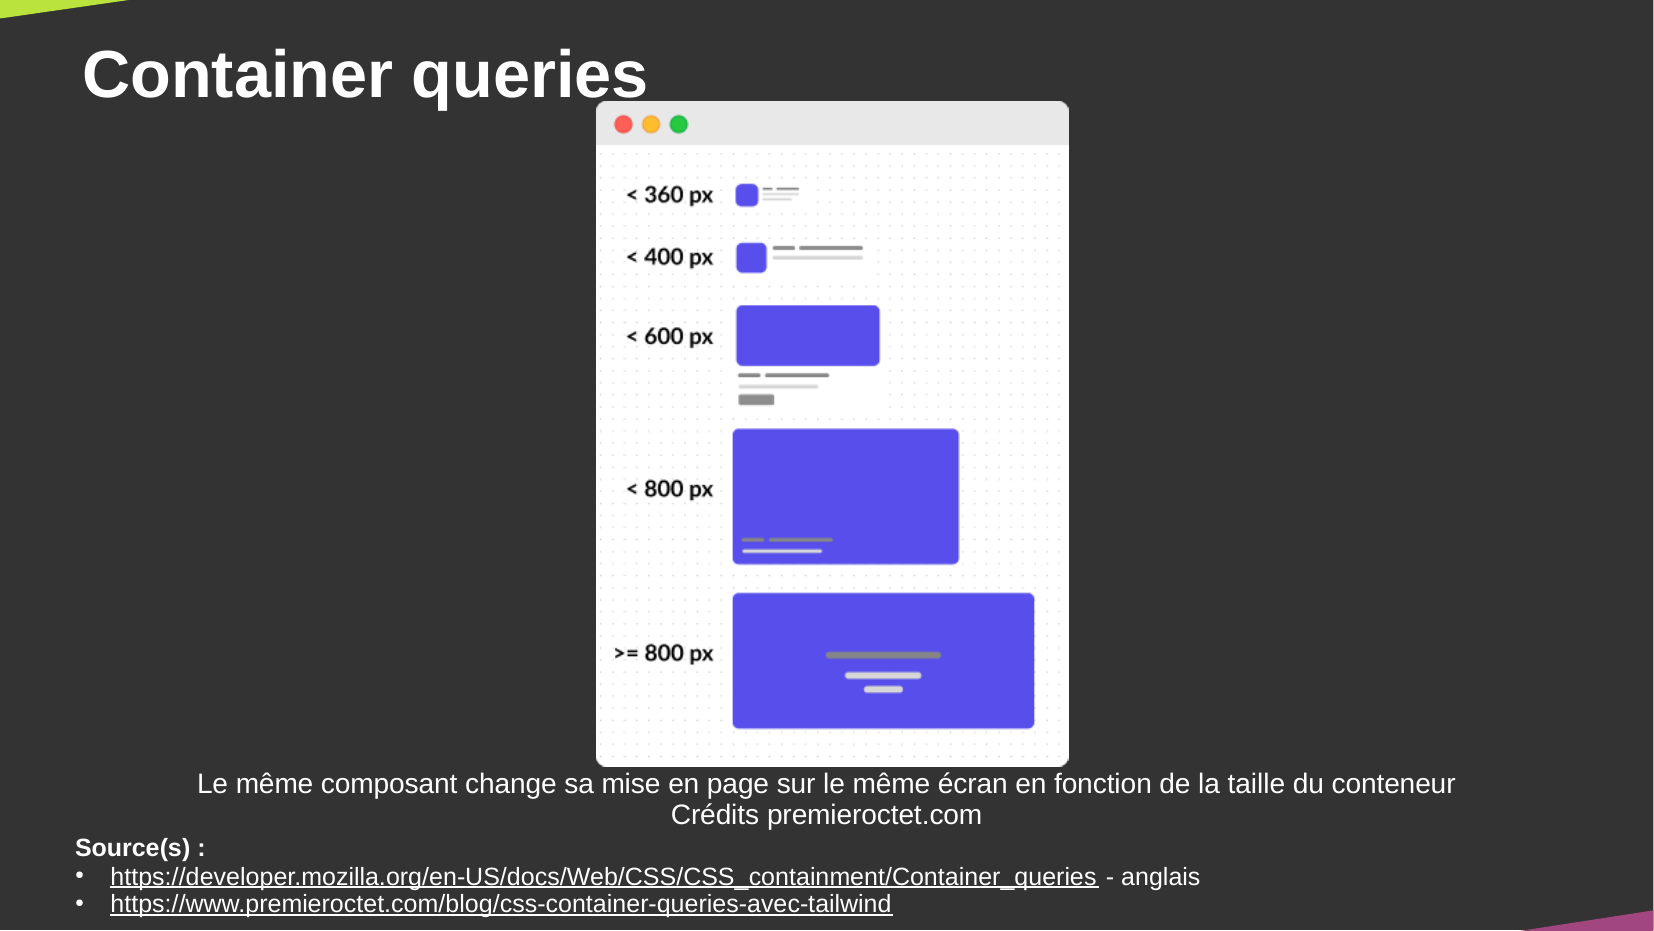

# Container queries
Le même composant change sa mise en page sur le même écran en fonction de la taille du conteneur
Crédits premieroctet.com
Source(s) :
https://developer.mozilla.org/en-US/docs/Web/CSS/CSS_containment/Container_queries - anglais
https://www.premieroctet.com/blog/css-container-queries-avec-tailwind